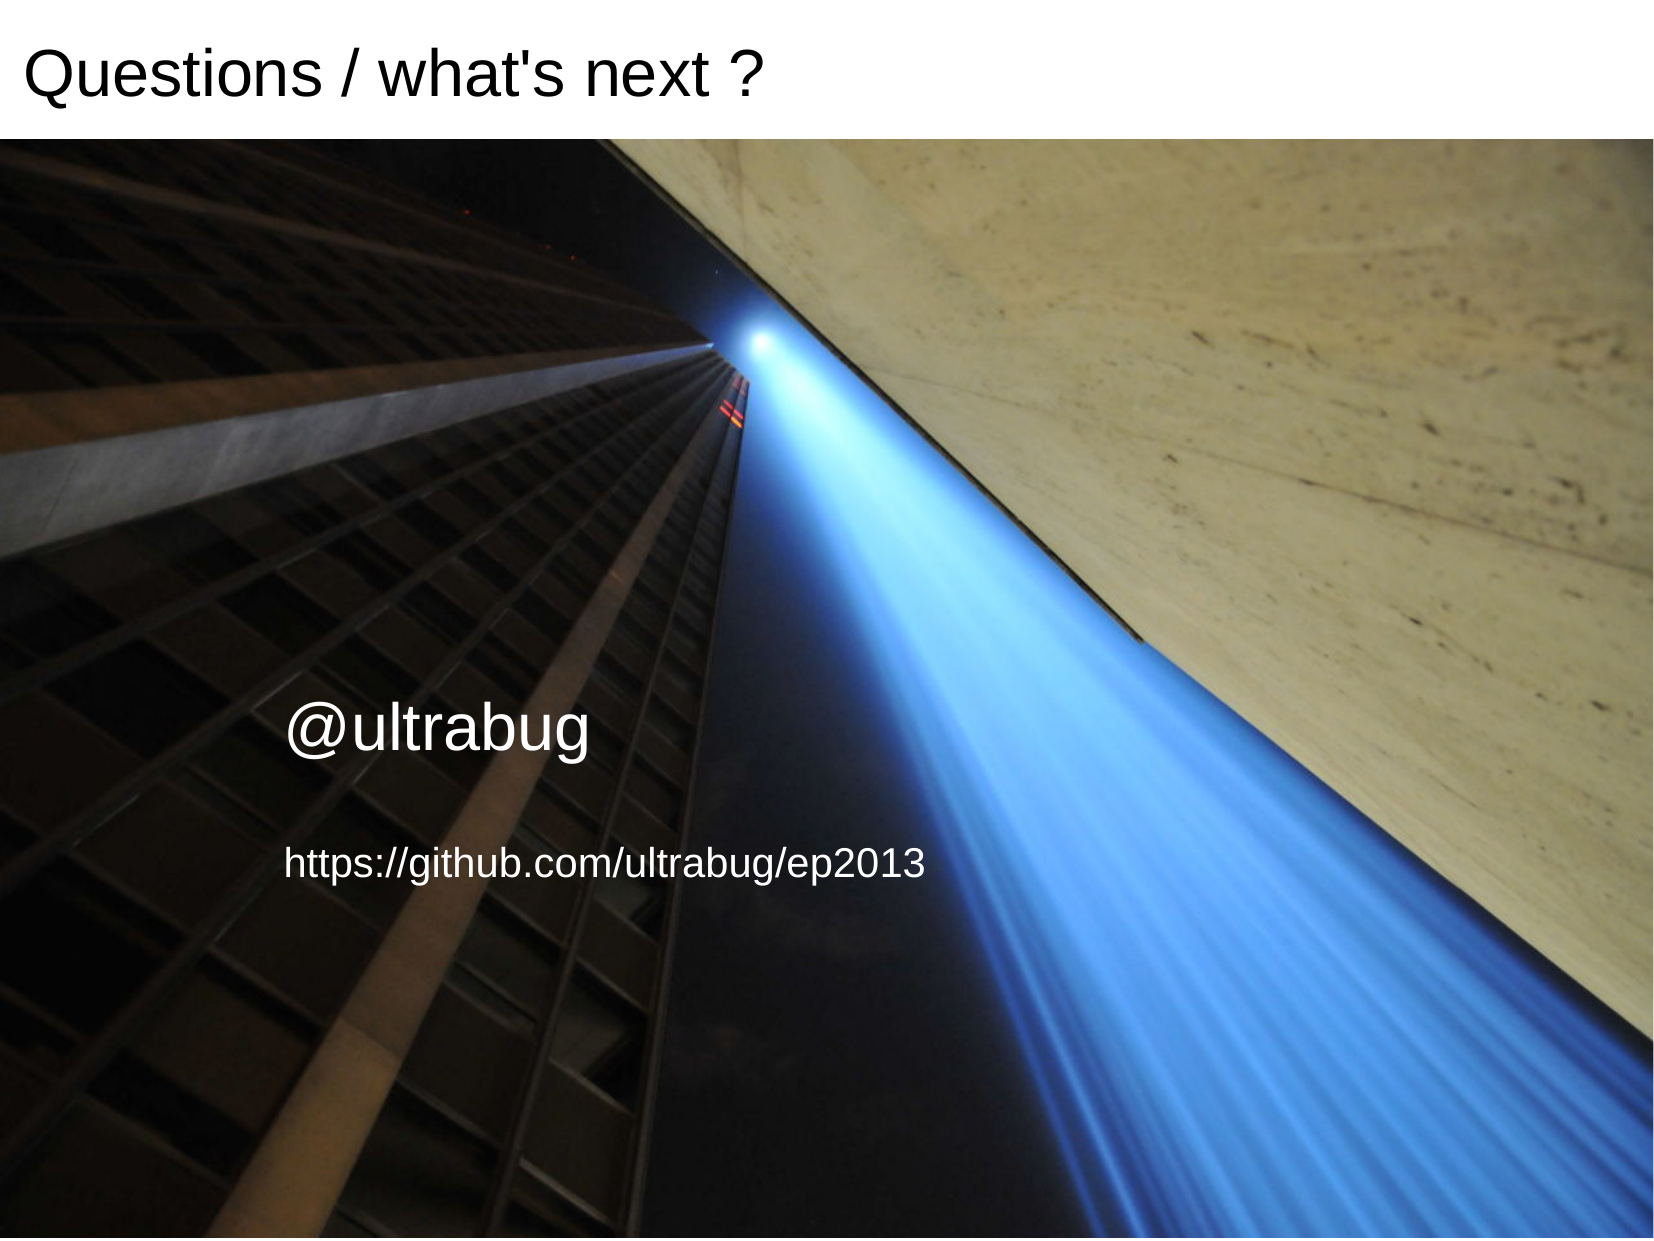

# Questions / what's next ?
@ultrabug
https://github.com/ultrabug/ep2013